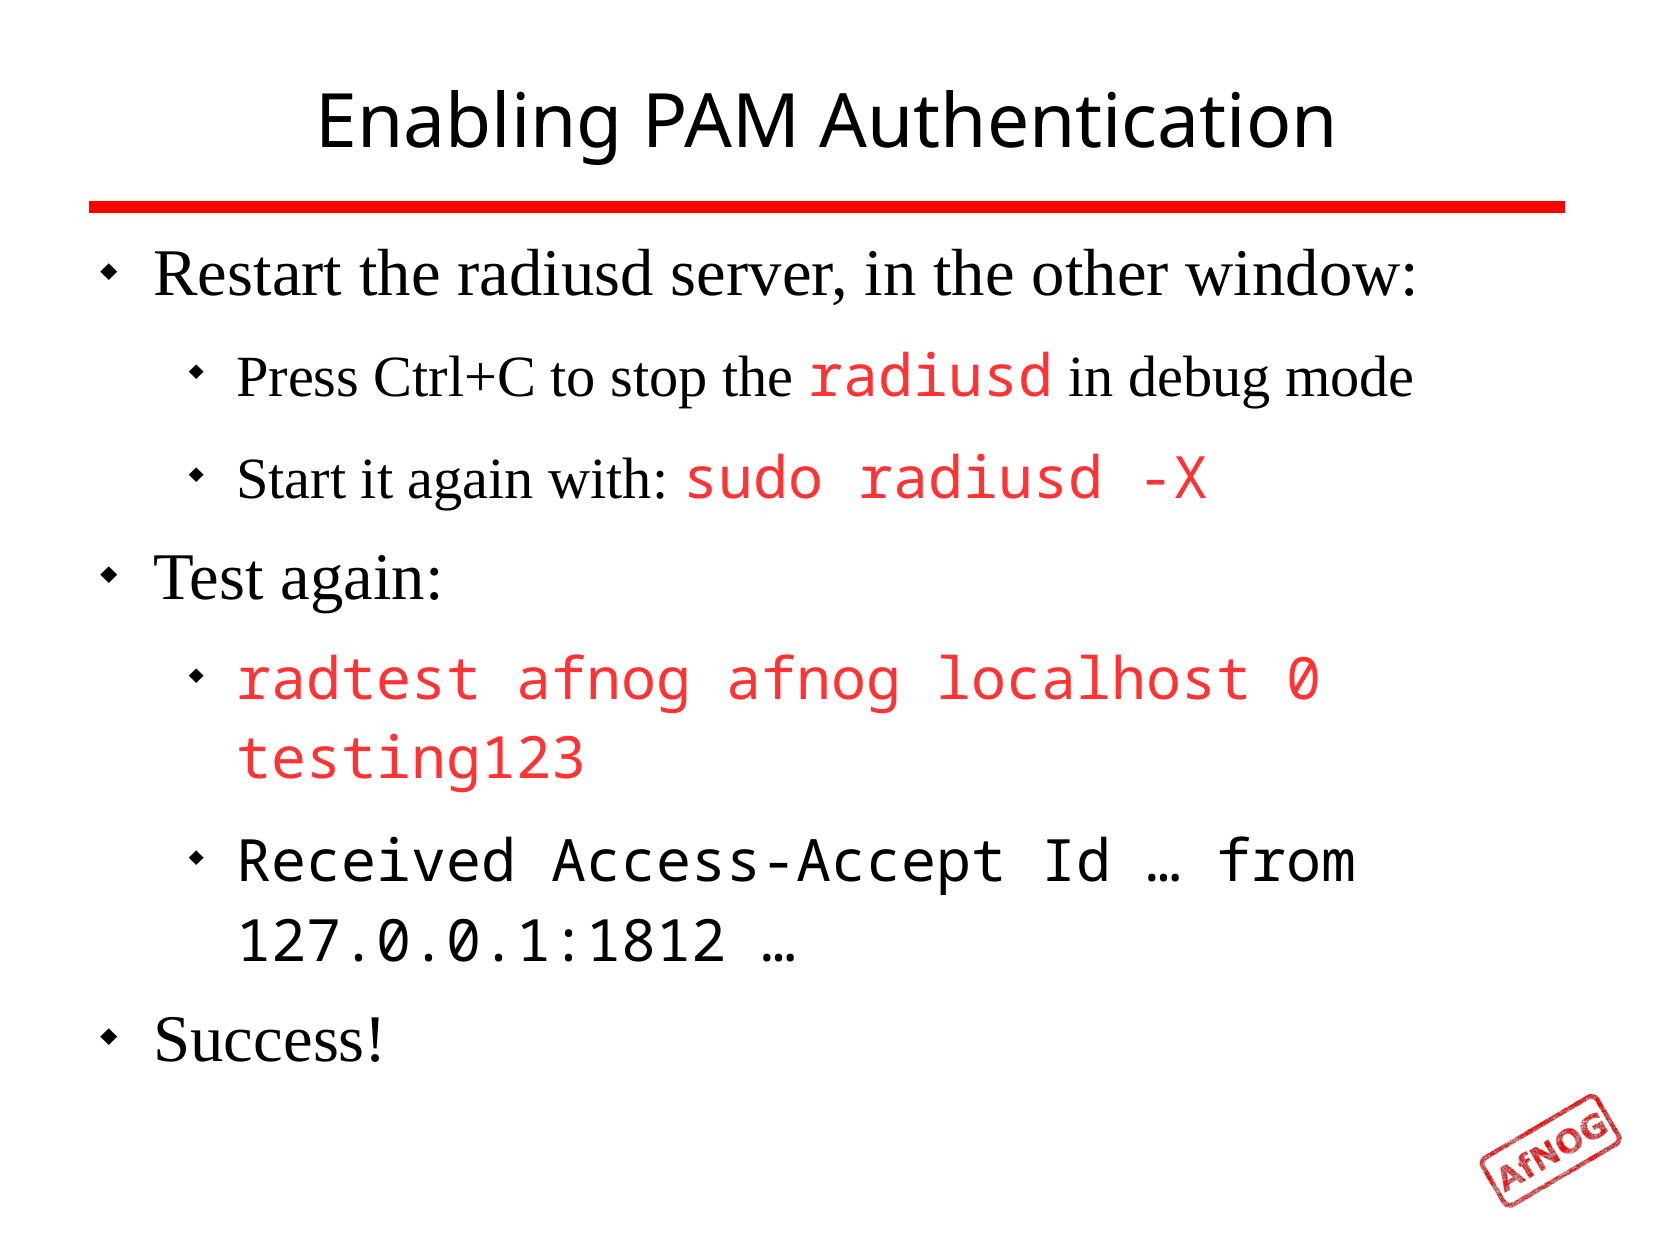

# Enabling PAM Authentication
Restart the radiusd server, in the other window:
Press Ctrl+C to stop the radiusd in debug mode
Start it again with: sudo radiusd -X
Test again:
radtest afnog afnog localhost 0 testing123
Received Access-Accept Id … from 127.0.0.1:1812 …
Success!